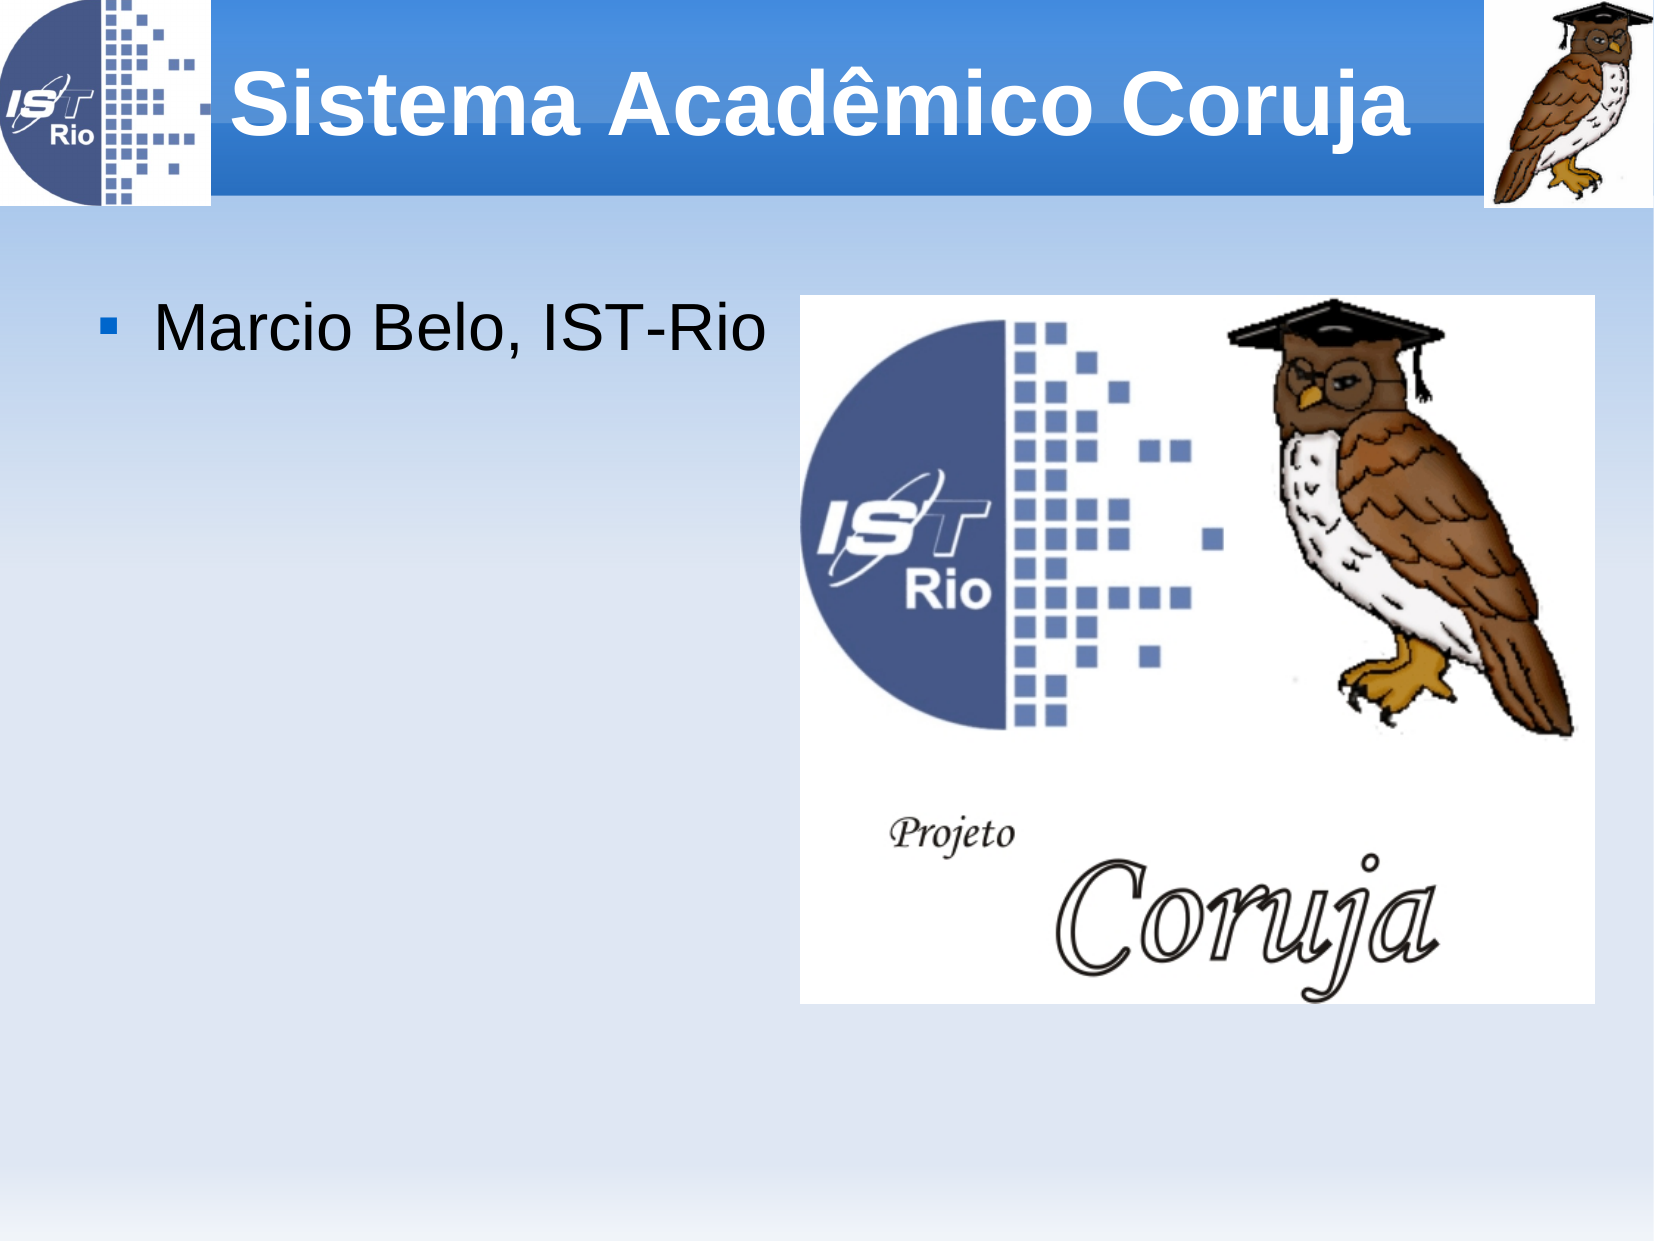

# Sistema Acadêmico Coruja
Marcio Belo, IST-Rio